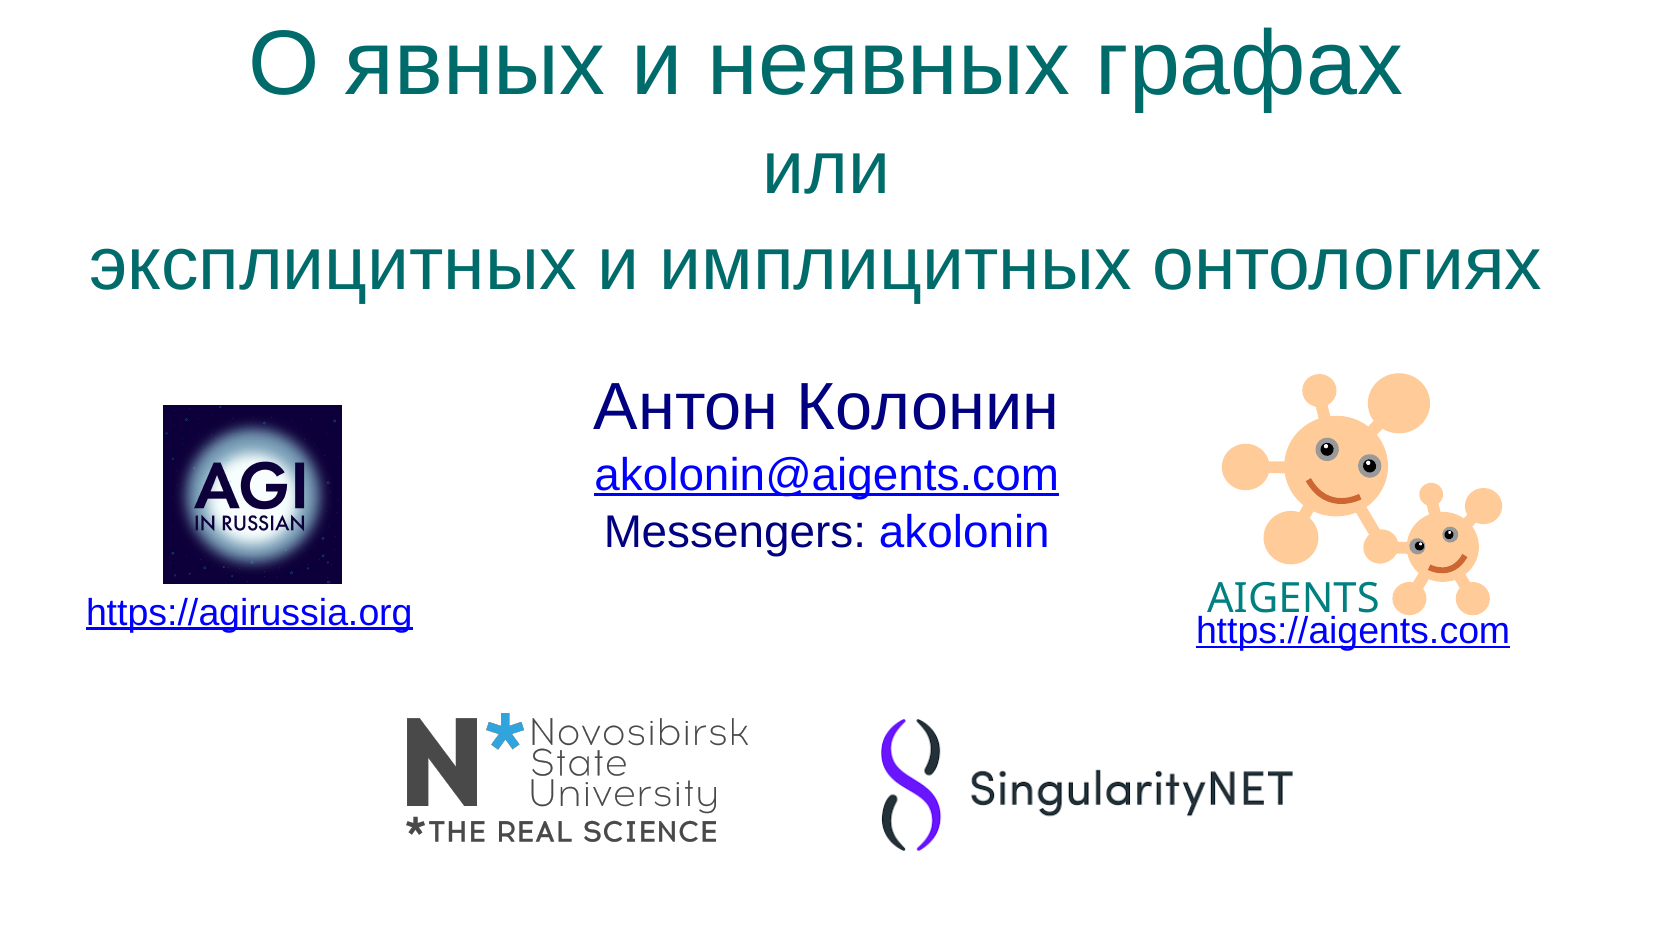

О явных и неявных графах
или
эксплицитных и имплицитных онтологиях
Антон Колонин
akolonin@aigents.com
Messengers: akolonin
AIGENTS
https://agirussia.org
https://aigents.com